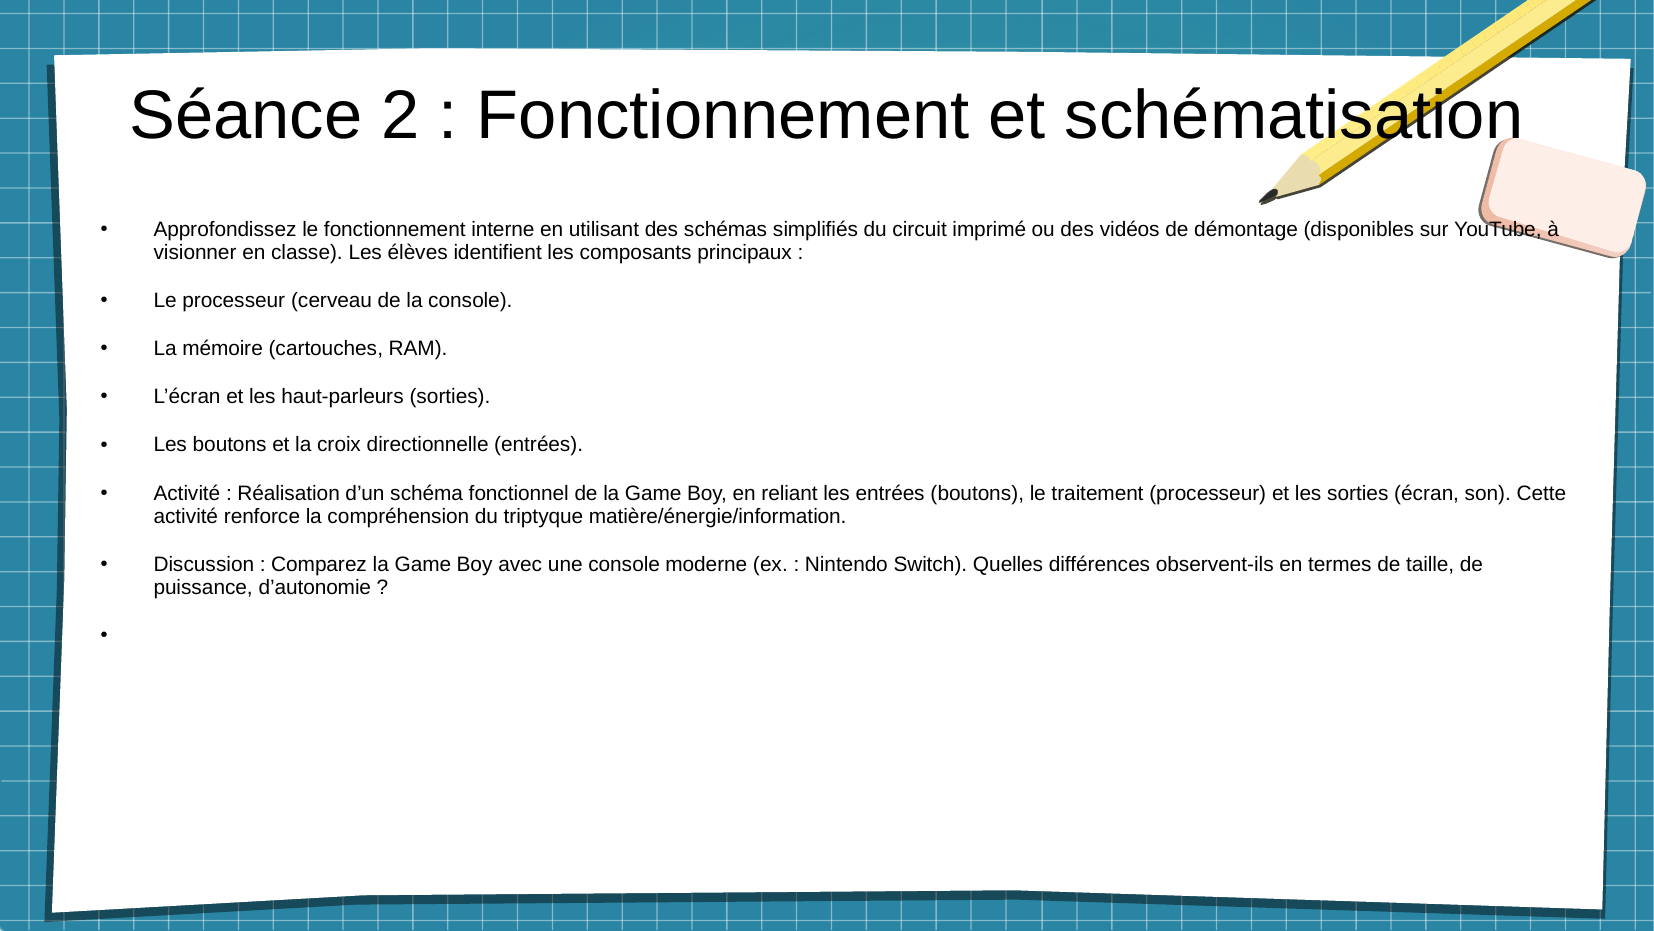

# Séance 2 : Fonctionnement et schématisation
Approfondissez le fonctionnement interne en utilisant des schémas simplifiés du circuit imprimé ou des vidéos de démontage (disponibles sur YouTube, à visionner en classe). Les élèves identifient les composants principaux :
Le processeur (cerveau de la console).
La mémoire (cartouches, RAM).
L’écran et les haut-parleurs (sorties).
Les boutons et la croix directionnelle (entrées).
Activité : Réalisation d’un schéma fonctionnel de la Game Boy, en reliant les entrées (boutons), le traitement (processeur) et les sorties (écran, son). Cette activité renforce la compréhension du triptyque matière/énergie/information.
Discussion : Comparez la Game Boy avec une console moderne (ex. : Nintendo Switch). Quelles différences observent-ils en termes de taille, de puissance, d’autonomie ?